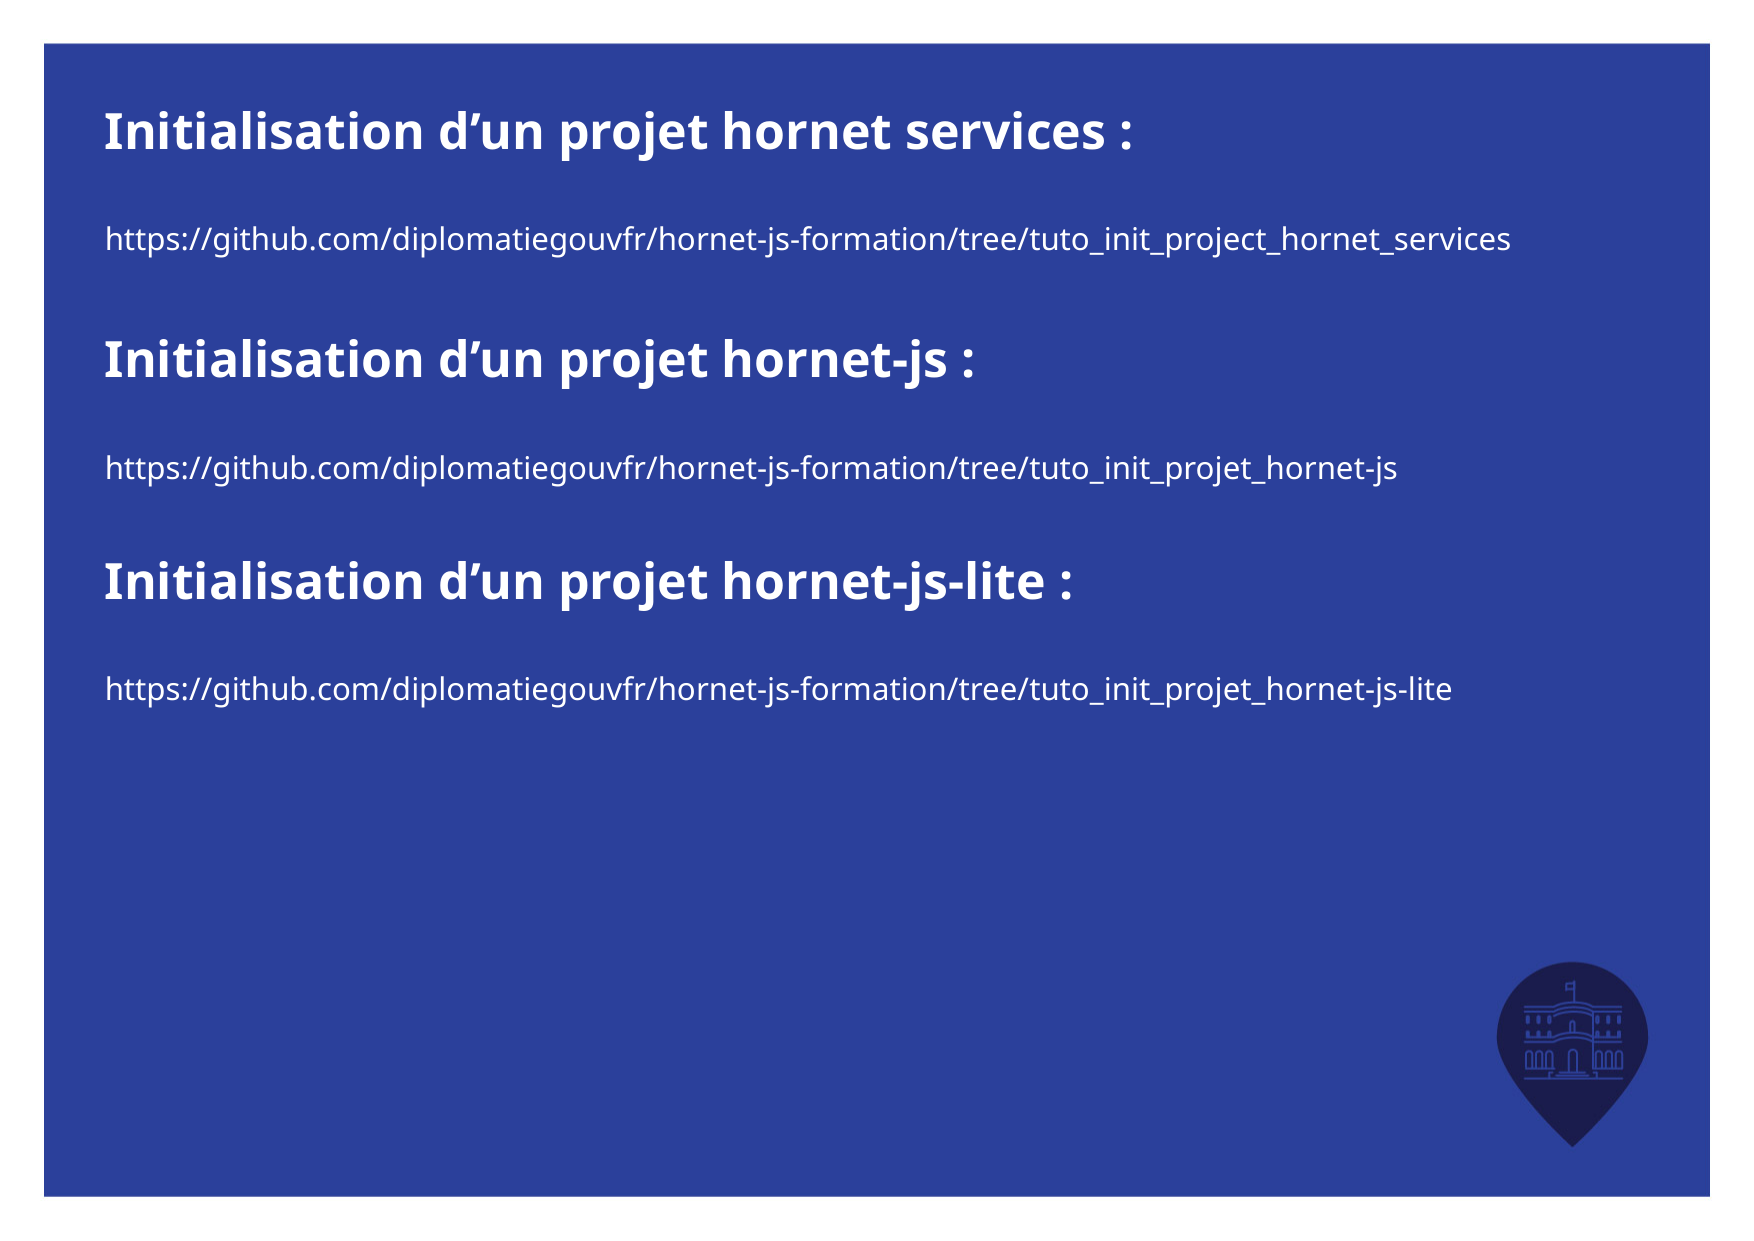

# Initialisation d’un projet hornet services : https://github.com/diplomatiegouvfr/hornet-js-formation/tree/tuto_init_project_hornet_services
Initialisation d’un projet hornet-js :
https://github.com/diplomatiegouvfr/hornet-js-formation/tree/tuto_init_projet_hornet-js
Initialisation d’un projet hornet-js-lite :
https://github.com/diplomatiegouvfr/hornet-js-formation/tree/tuto_init_projet_hornet-js-lite